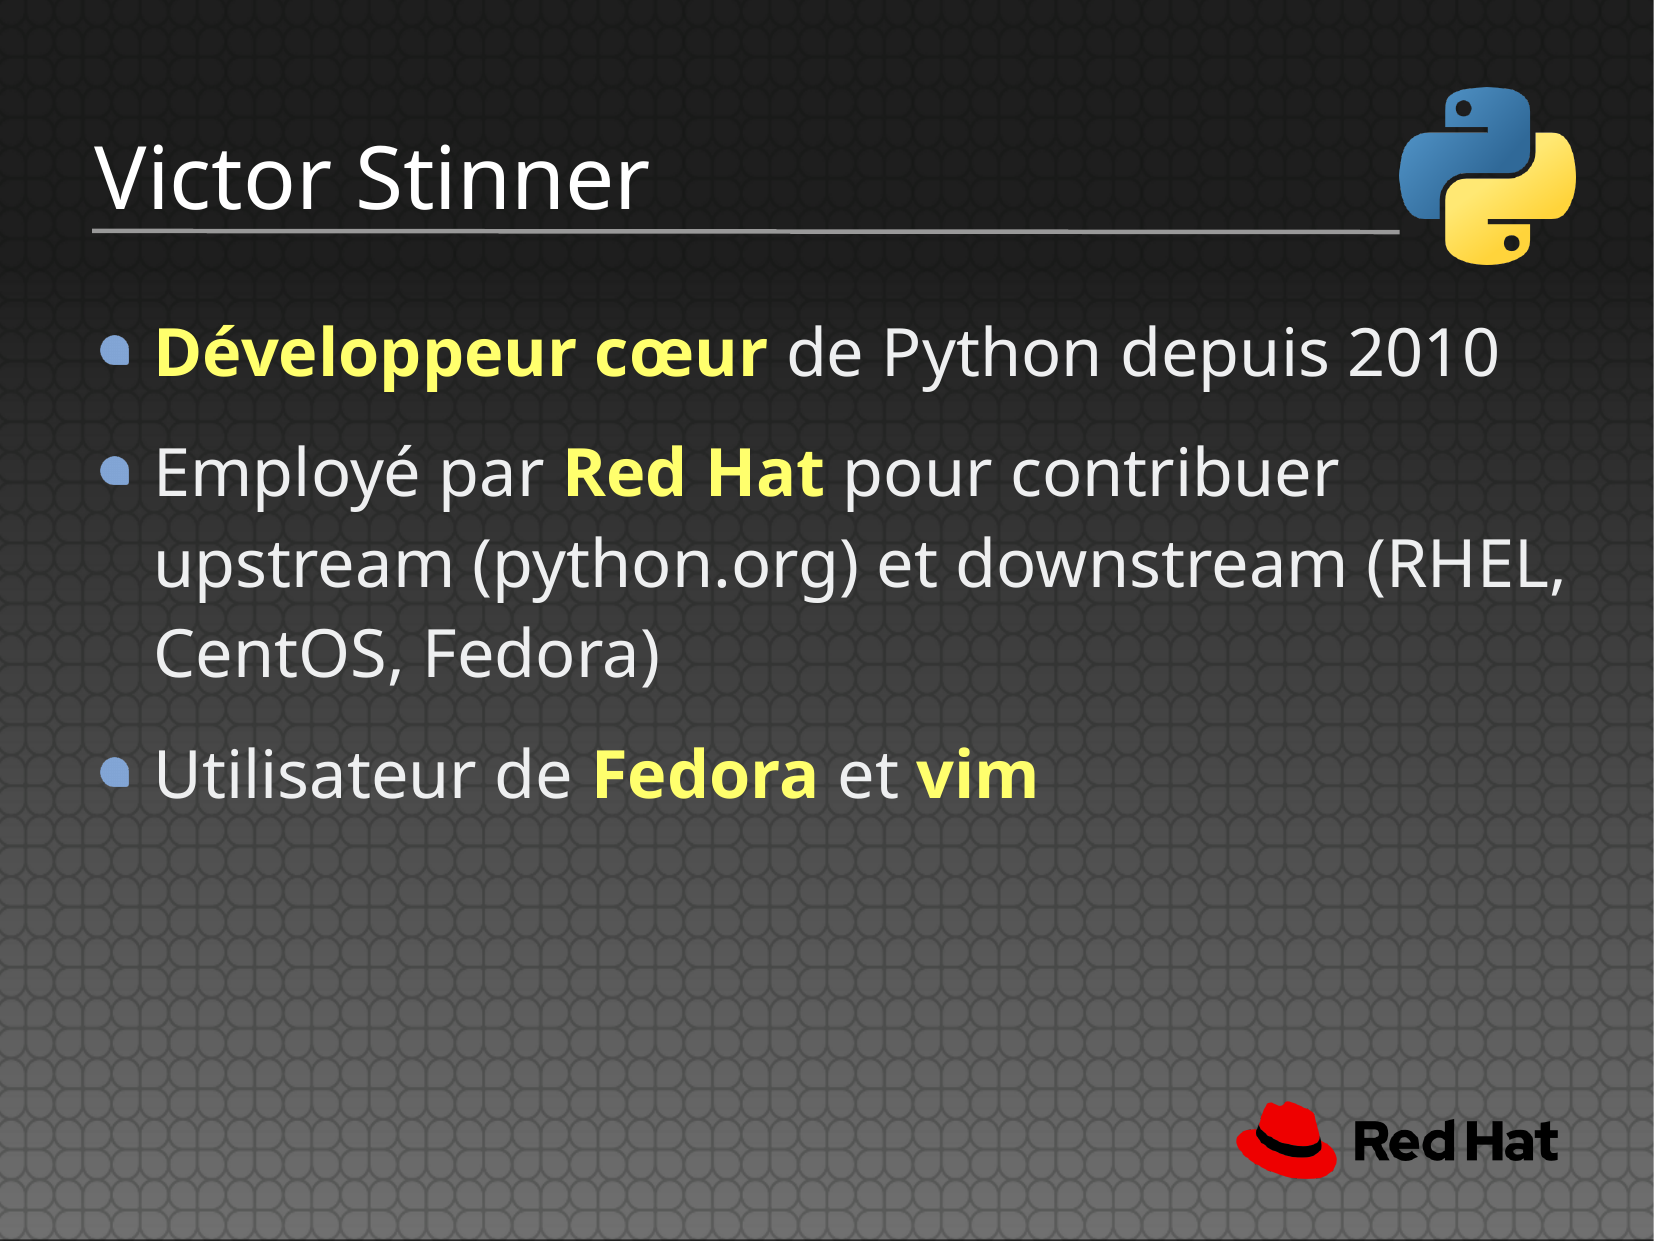

Victor Stinner
# Développeur cœur de Python depuis 2010
Employé par Red Hat pour contribuer upstream (python.org) et downstream (RHEL, CentOS, Fedora)
Utilisateur de Fedora et vim